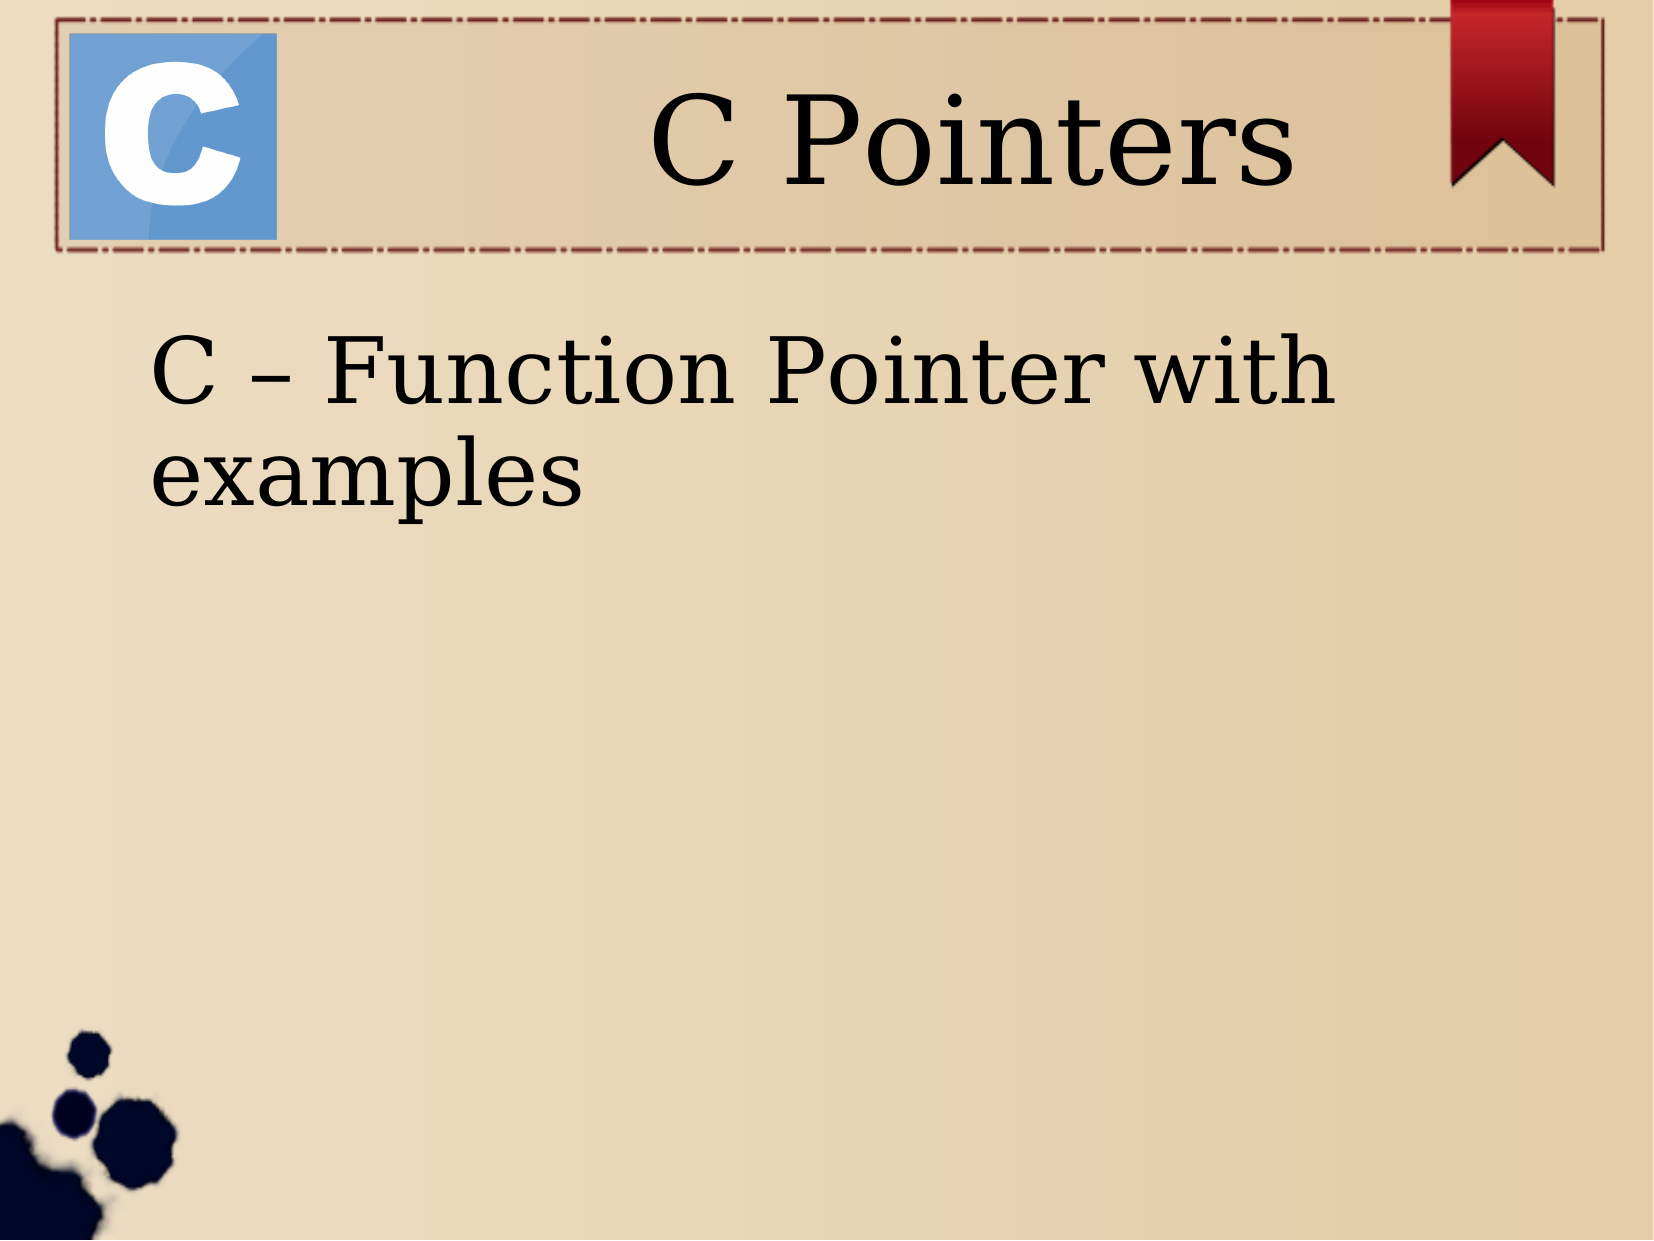

# C Pointers
C – Function Pointer with examples